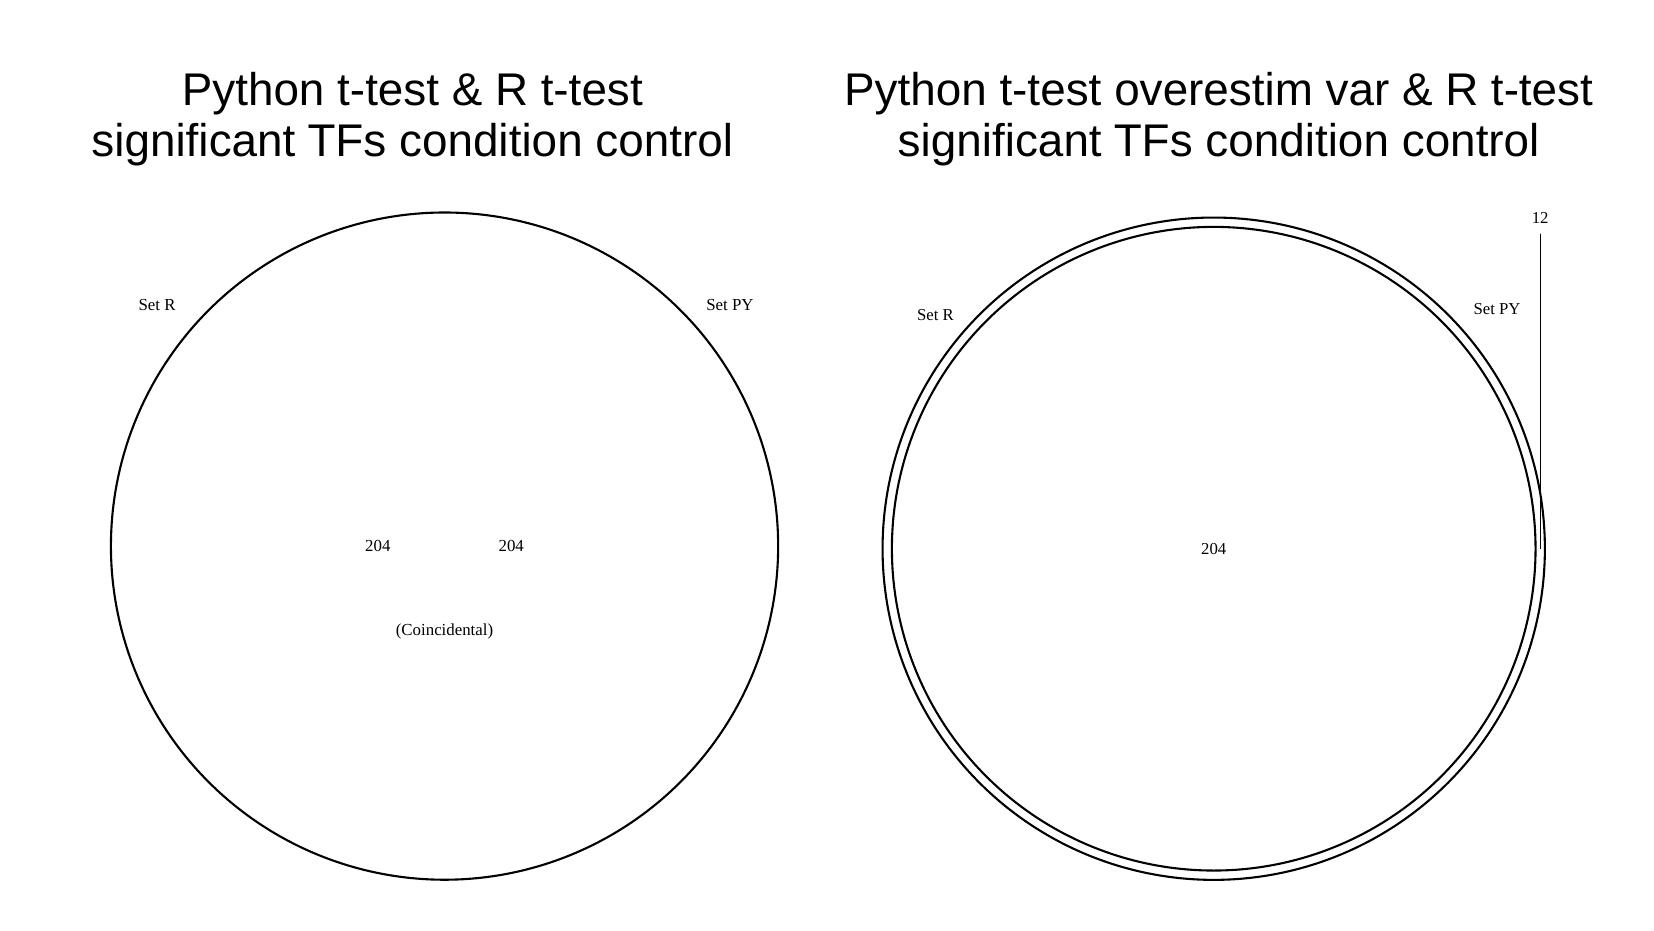

# Python t-test & R t-test significant TFs condition control
Python t-test overestim var & R t-test
significant TFs condition control